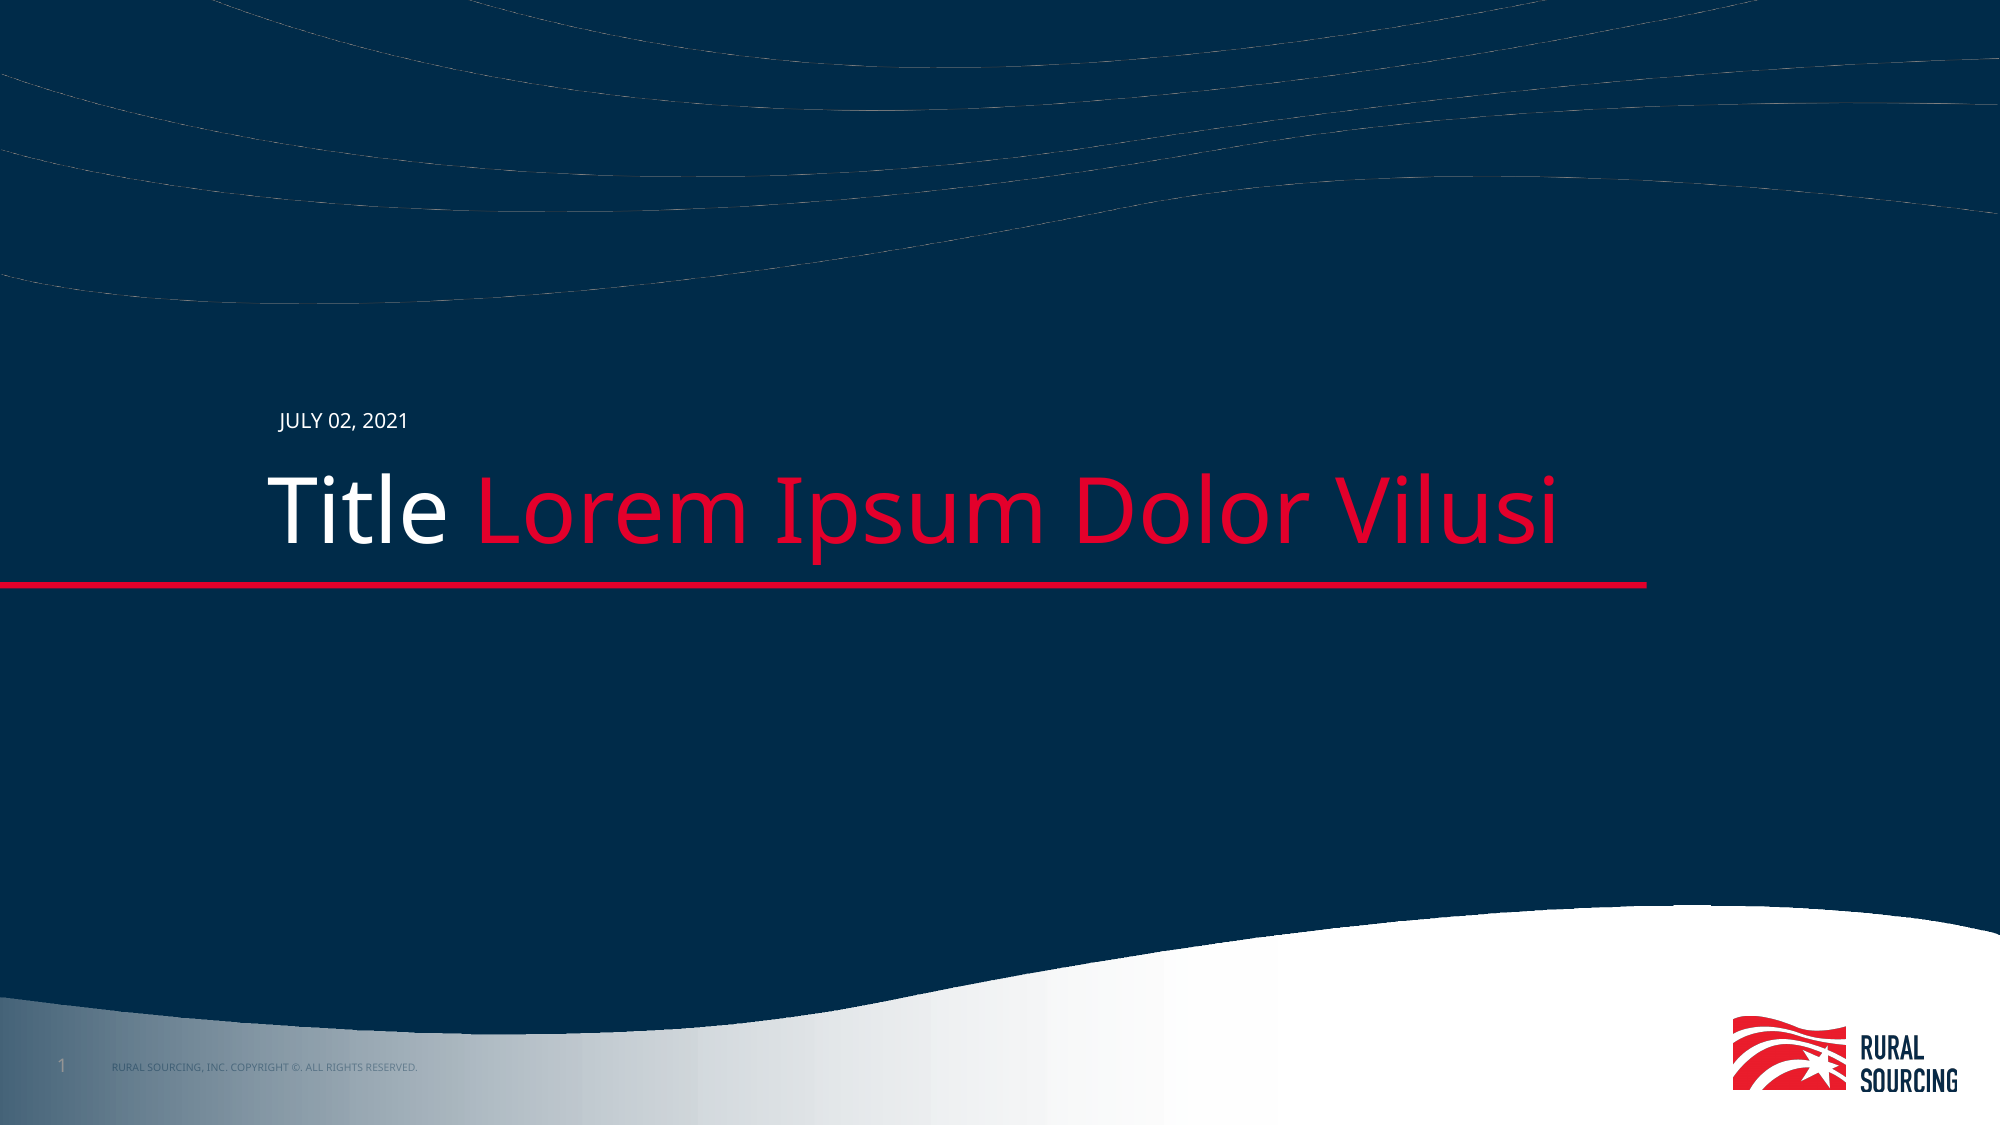

# Title Lorem Ipsum Dolor Vilusi
JULY 02, 2021